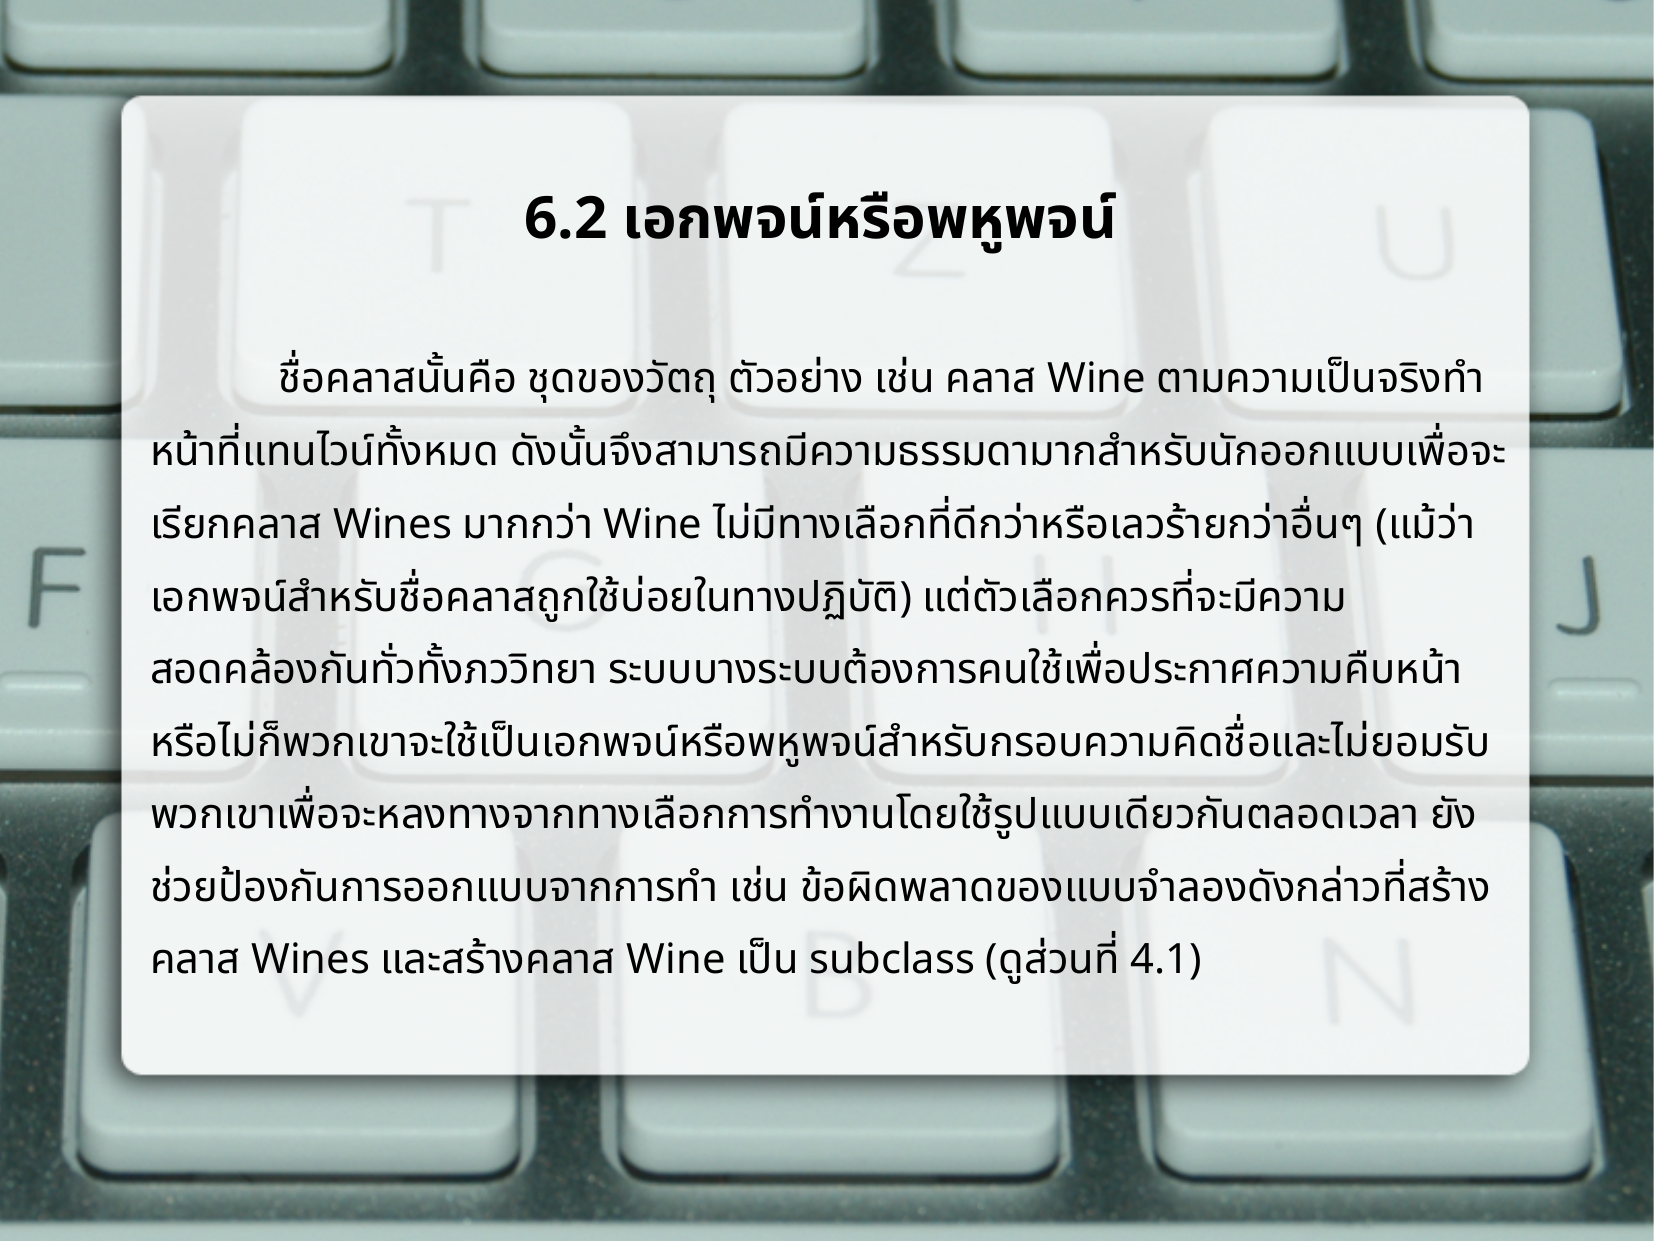

# 6.2 เอกพจน์หรือพหูพจน์
 ชื่อคลาสนั้นคือ ชุดของวัตถุ ตัวอย่าง เช่น คลาส Wine ตามความเป็นจริงทำหน้าที่แทนไวน์ทั้งหมด ดังนั้นจึงสามารถมีความธรรมดามากสำหรับนักออกแบบเพื่อจะเรียกคลาส Wines มากกว่า Wine ไม่มีทางเลือกที่ดีกว่าหรือเลวร้ายกว่าอื่นๆ (แม้ว่าเอกพจน์สำหรับชื่อคลาสถูกใช้บ่อยในทางปฏิบัติ) แต่ตัวเลือกควรที่จะมีความสอดคล้องกันทั่วทั้งภววิทยา ระบบบางระบบต้องการคนใช้เพื่อประกาศความคืบหน้าหรือไม่ก็พวกเขาจะใช้เป็นเอกพจน์หรือพหูพจน์สำหรับกรอบความคิดชื่อและไม่ยอมรับพวกเขาเพื่อจะหลงทางจากทางเลือกการทำงานโดยใช้รูปแบบเดียวกันตลอดเวลา ยังช่วยป้องกันการออกแบบจากการทำ เช่น ข้อผิดพลาดของแบบจำลองดังกล่าวที่สร้างคลาส Wines และสร้างคลาส Wine เป็น subclass (ดูส่วนที่ 4.1)